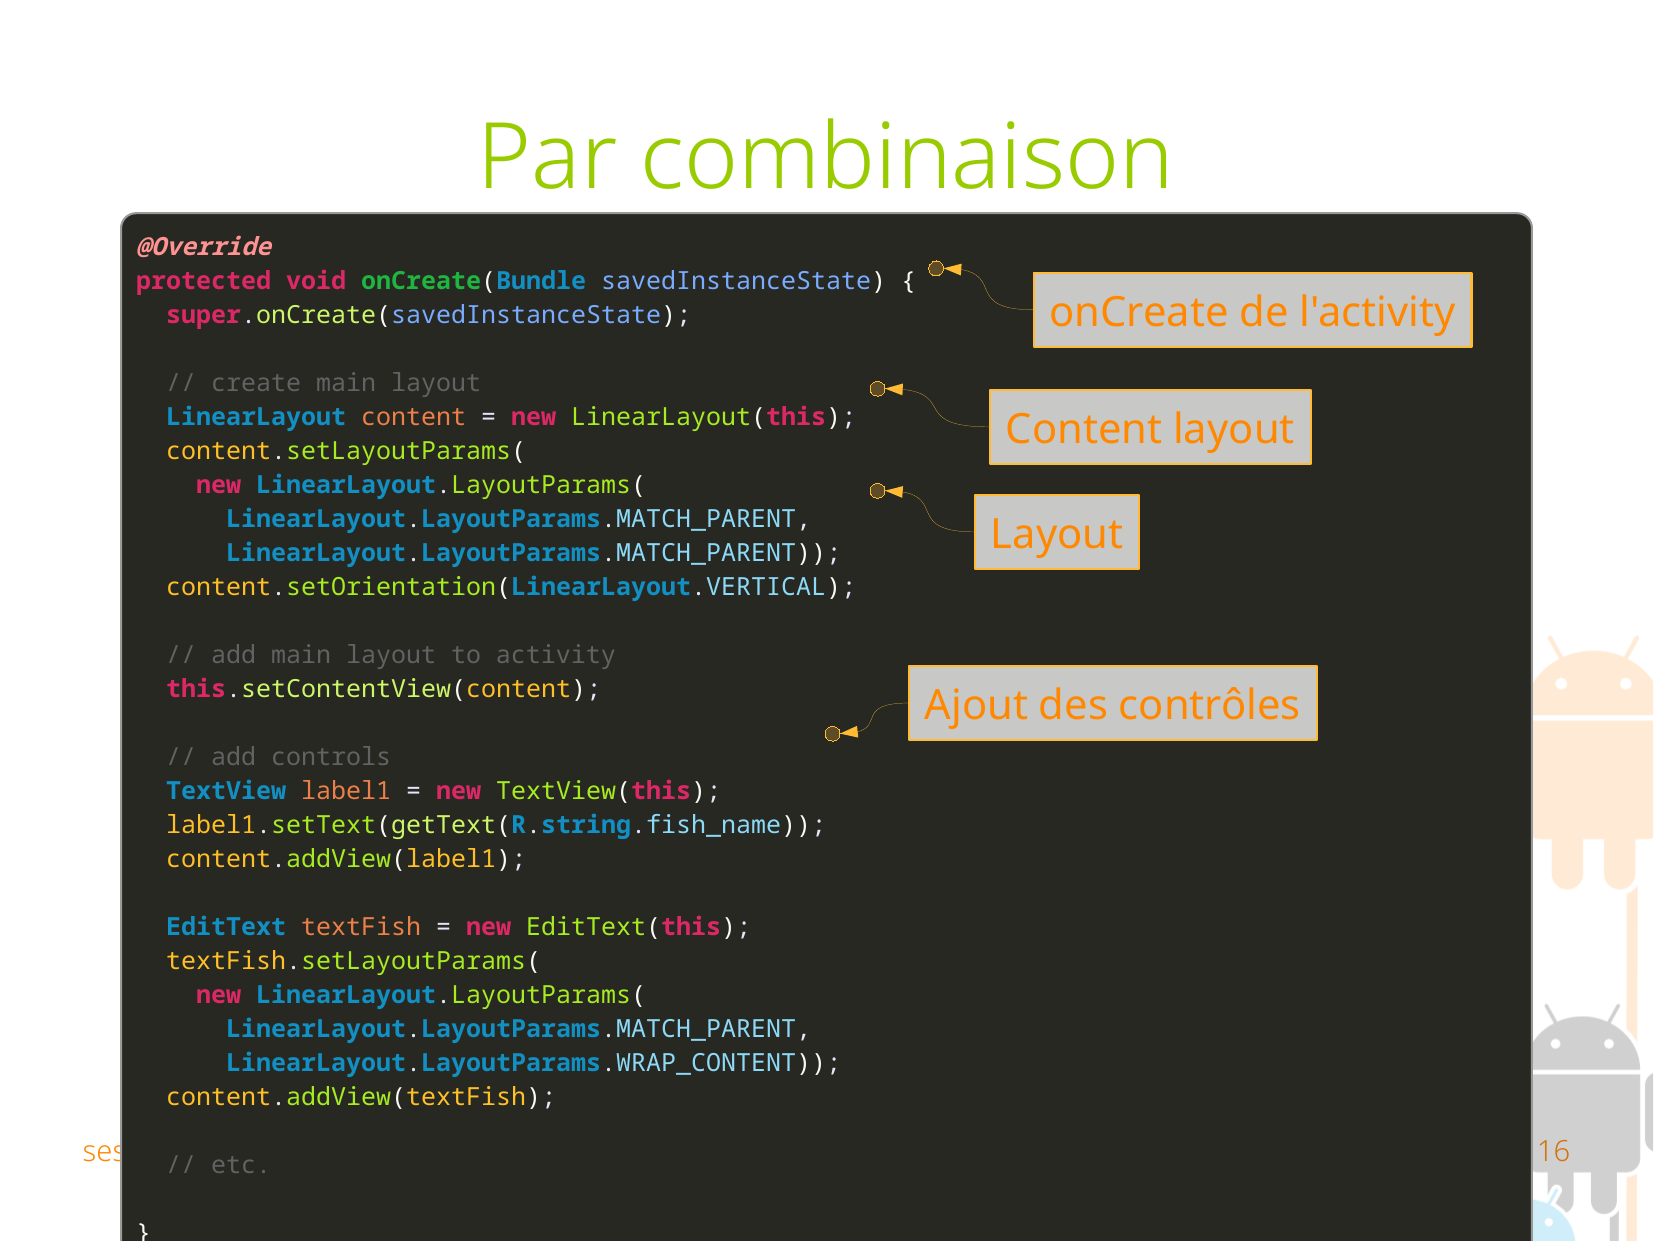

# Par combinaison
@Override
protected void onCreate(Bundle savedInstanceState) {
 super.onCreate(savedInstanceState);
 // create main layout
 LinearLayout content = new LinearLayout(this);
 content.setLayoutParams(
 new LinearLayout.LayoutParams(
 LinearLayout.LayoutParams.MATCH_PARENT,
 LinearLayout.LayoutParams.MATCH_PARENT));
 content.setOrientation(LinearLayout.VERTICAL);
 // add main layout to activity
 this.setContentView(content);
 // add controls
 TextView label1 = new TextView(this);
 label1.setText(getText(R.string.fish_name));
 content.addView(label1);
 EditText textFish = new EditText(this);
 textFish.setLayoutParams(
 new LinearLayout.LayoutParams(
 LinearLayout.LayoutParams.MATCH_PARENT,
 LinearLayout.LayoutParams.WRAP_CONTENT));
 content.addView(textFish);
 // etc.
}
onCreate de l'activity
Content layout
Layout
Ajout des contrôles
session sept 2016
Yann Caron (c) 2014
16